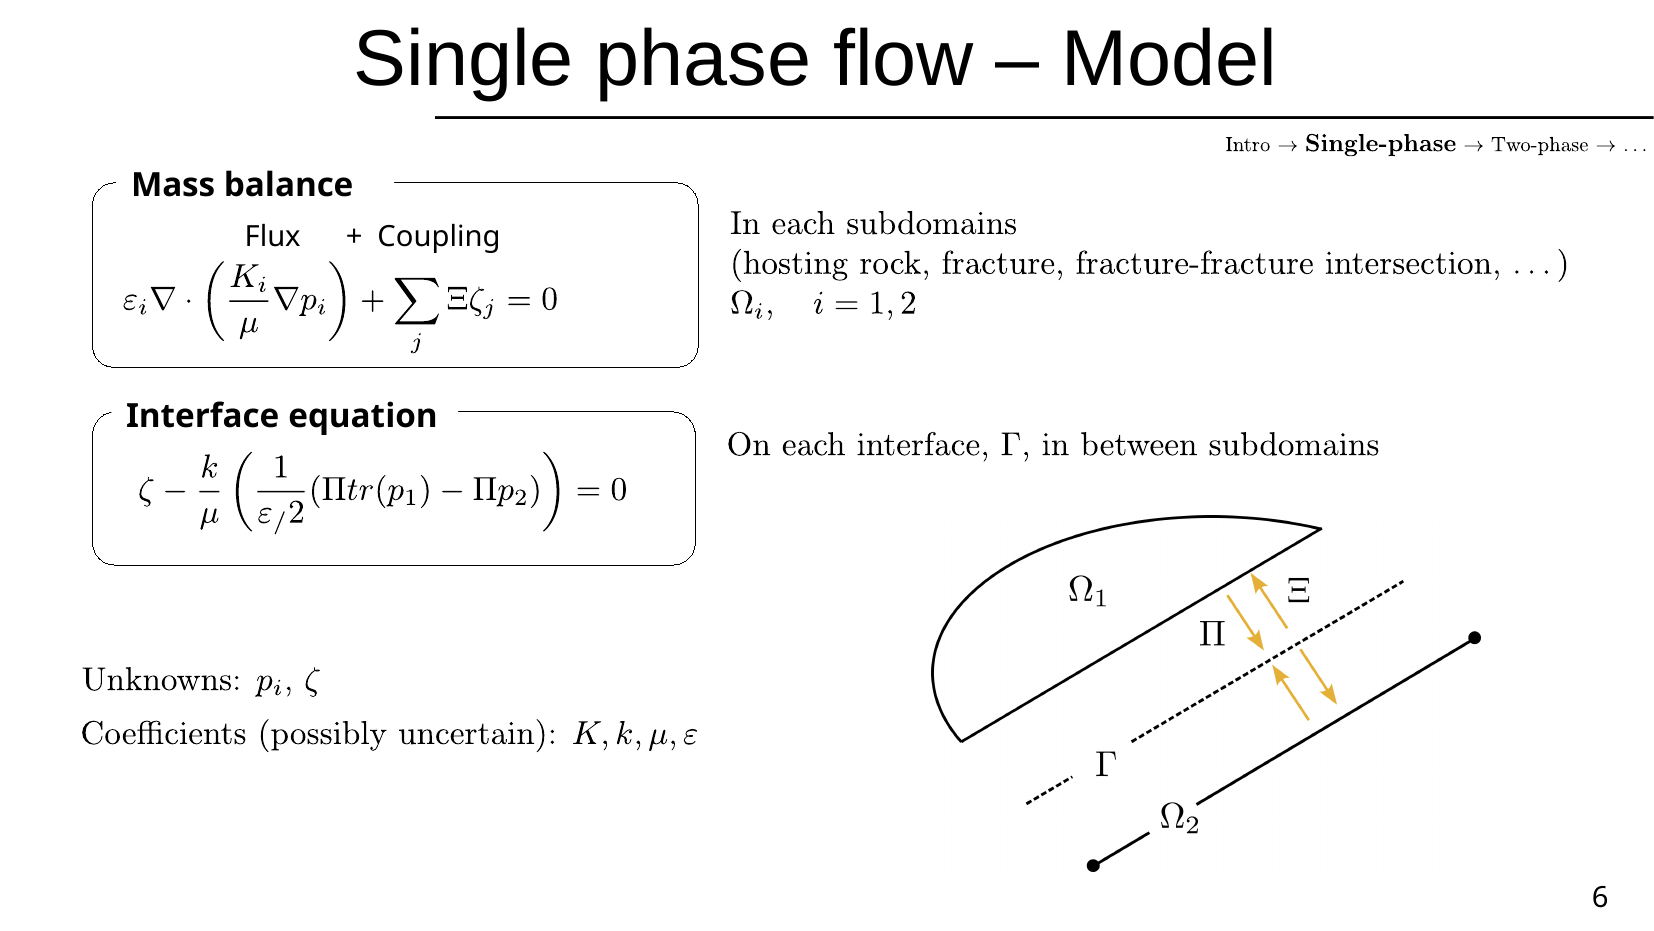

# Single phase flow – Model
Mass balance
Flux + Coupling
Interface equation